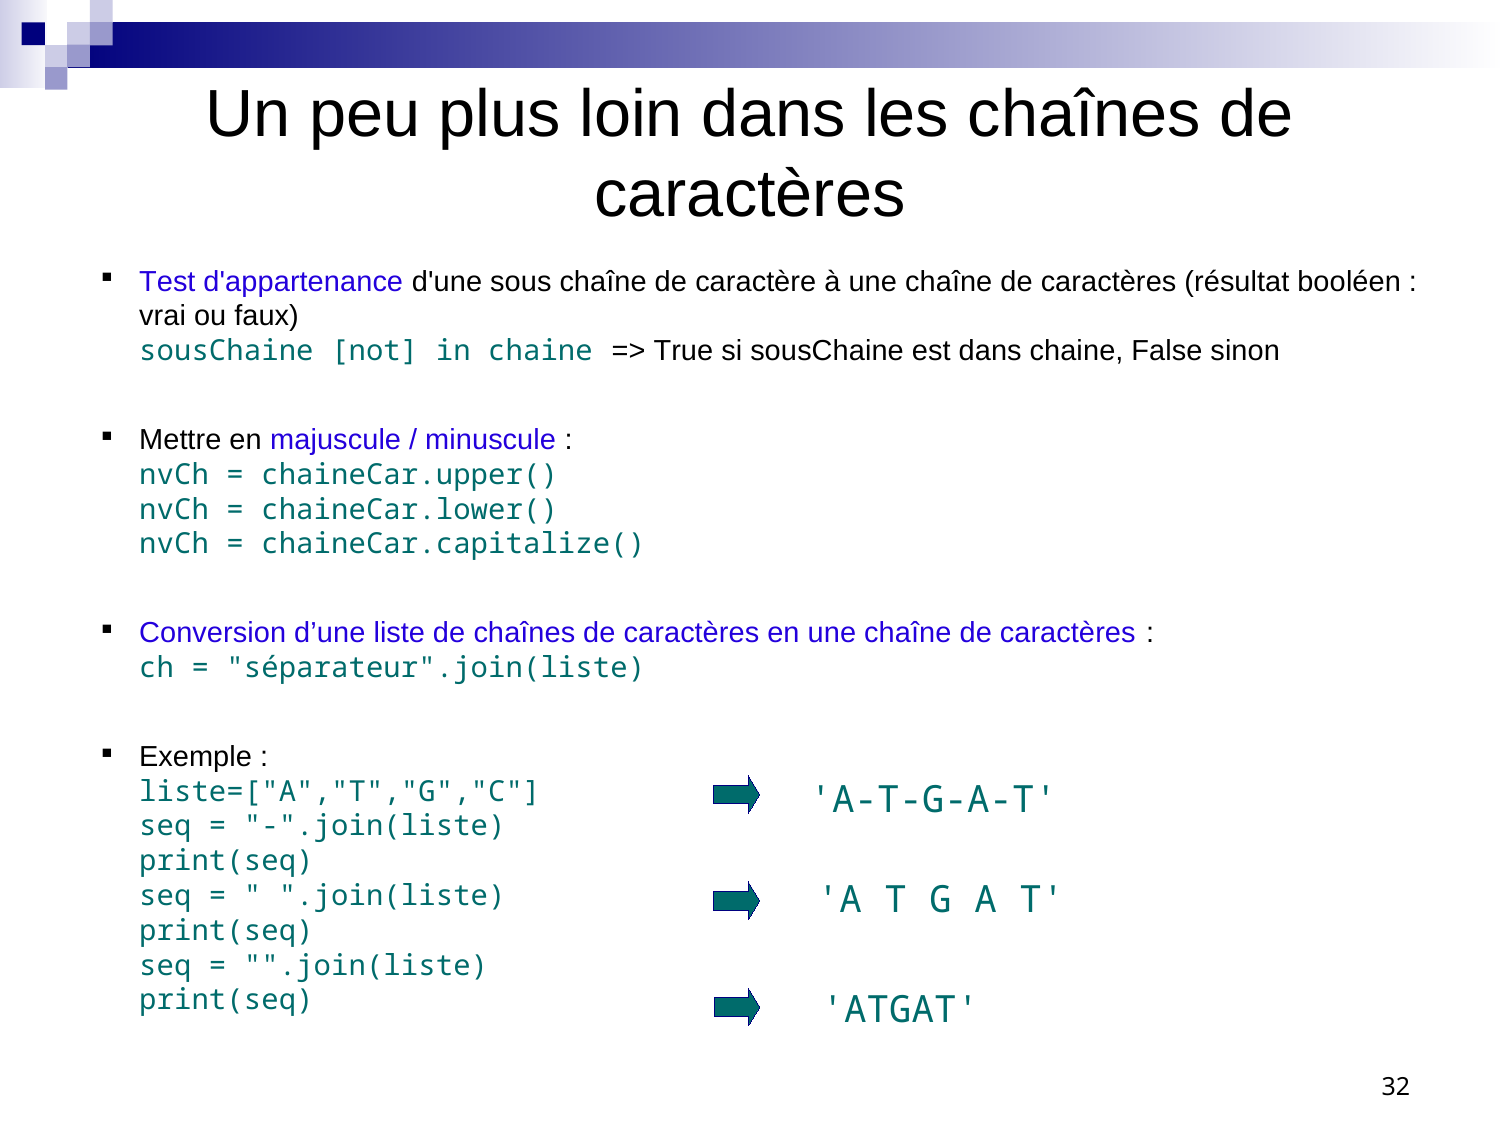

# Un peu plus loin dans les chaînes de caractères
Test d'appartenance d'une sous chaîne de caractère à une chaîne de caractères (résultat booléen : vrai ou faux)
sousChaine [not] in chaine => True si sousChaine est dans chaine, False sinon
Mettre en majuscule / minuscule : 
nvCh = chaineCar.upper()
nvCh = chaineCar.lower()
nvCh = chaineCar.capitalize()
Conversion d’une liste de chaînes de caractères en une chaîne de caractères :
ch = "séparateur".join(liste)
Exemple :
liste=["A","T","G","C"]
seq = "-".join(liste)
print(seq)
seq = " ".join(liste)
print(seq)
seq = "".join(liste)
print(seq)
'A-T-G-A-T'
'A T G A T'
'ATGAT'
32